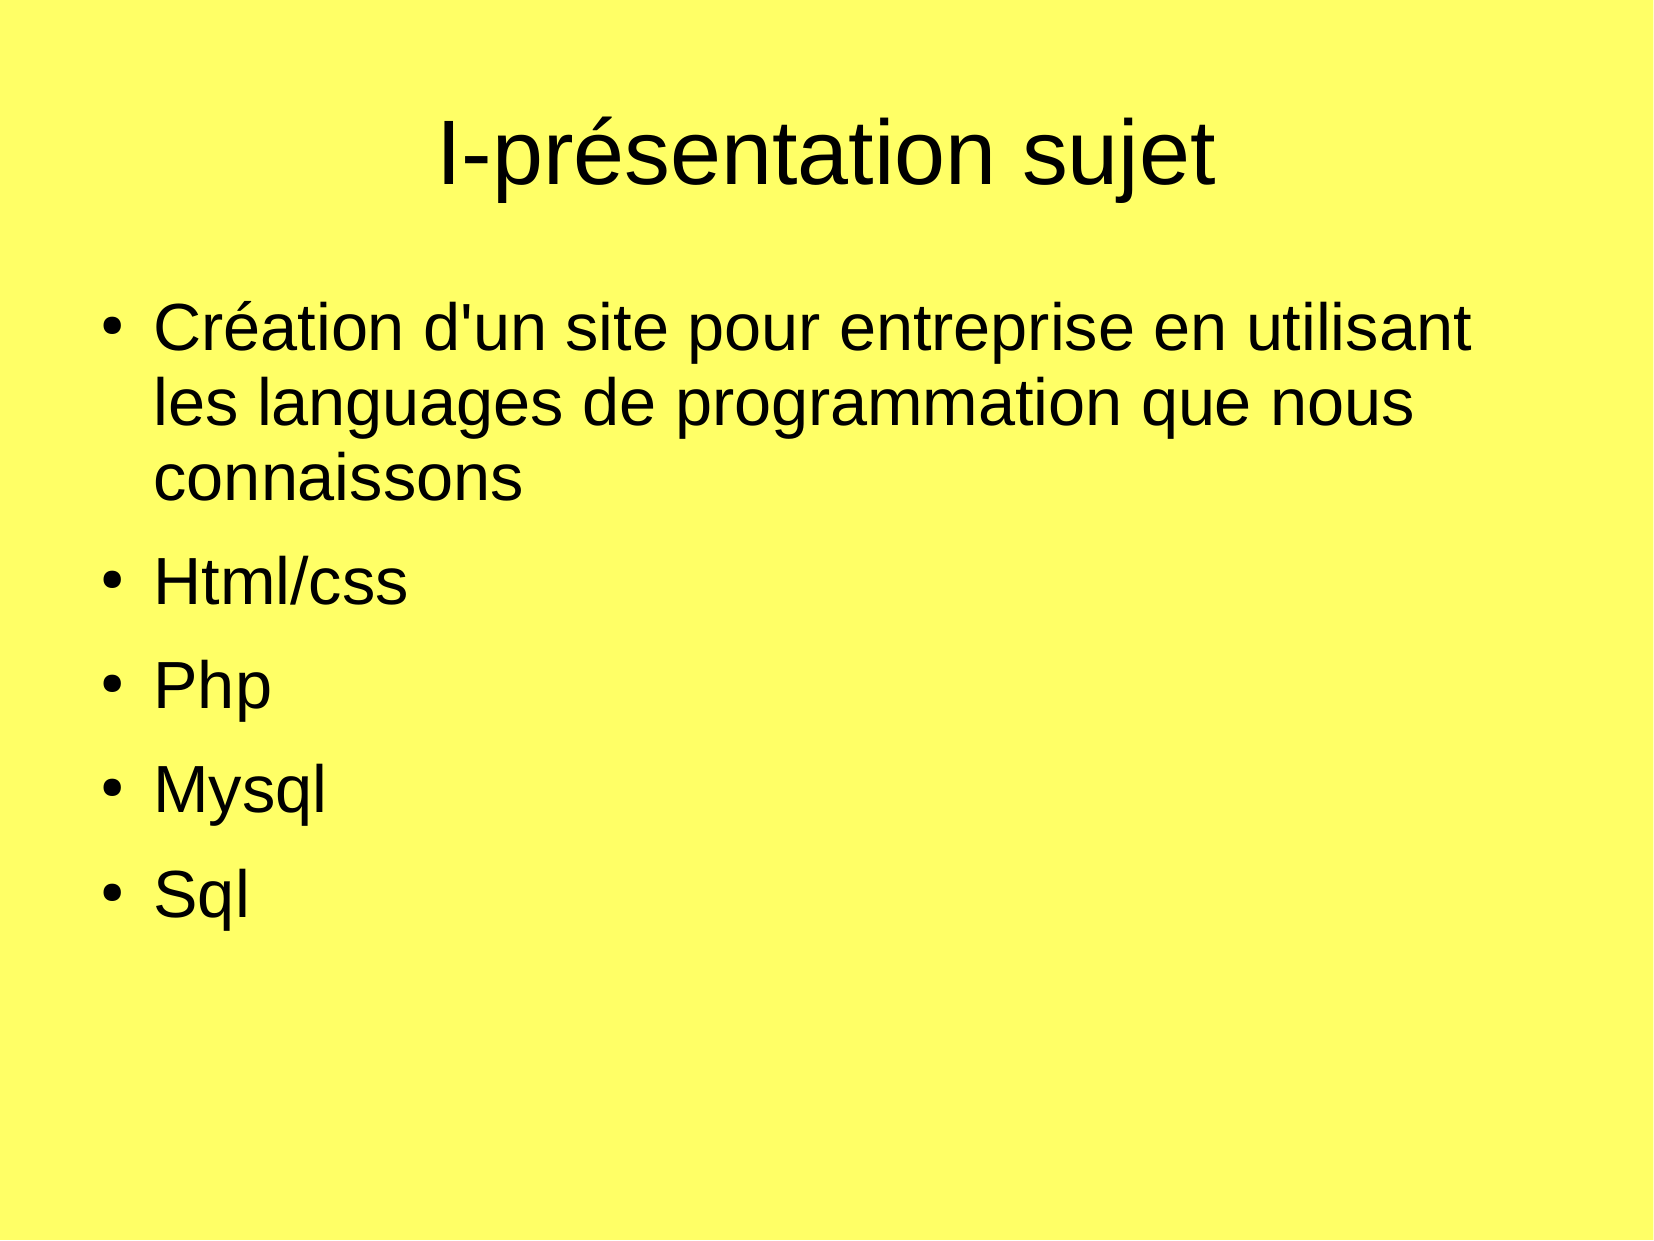

# I-présentation sujet
Création d'un site pour entreprise en utilisant les languages de programmation que nous connaissons
Html/css
Php
Mysql
Sql